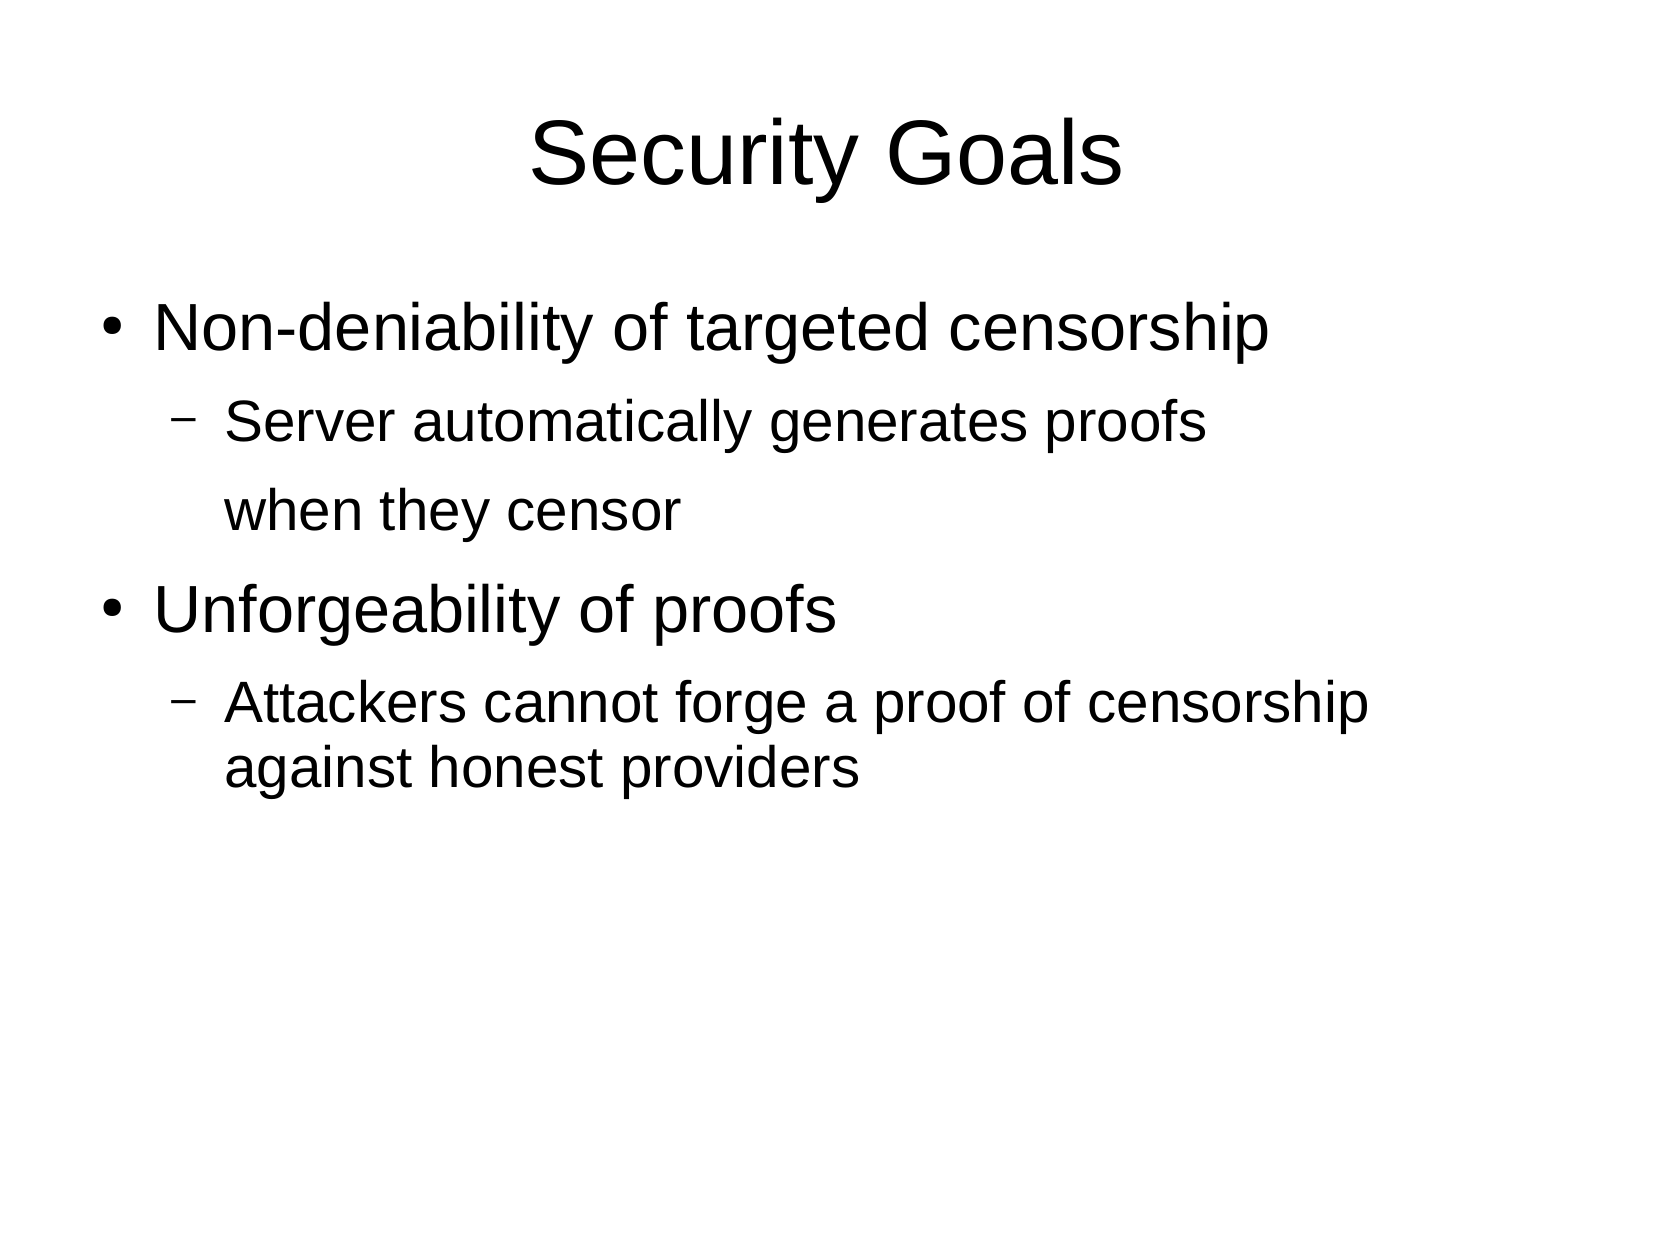

# Security Goals
Non-deniability of targeted censorship
Server automatically generates proofs
when they censor
Unforgeability of proofs
Attackers cannot forge a proof of censorship against honest providers